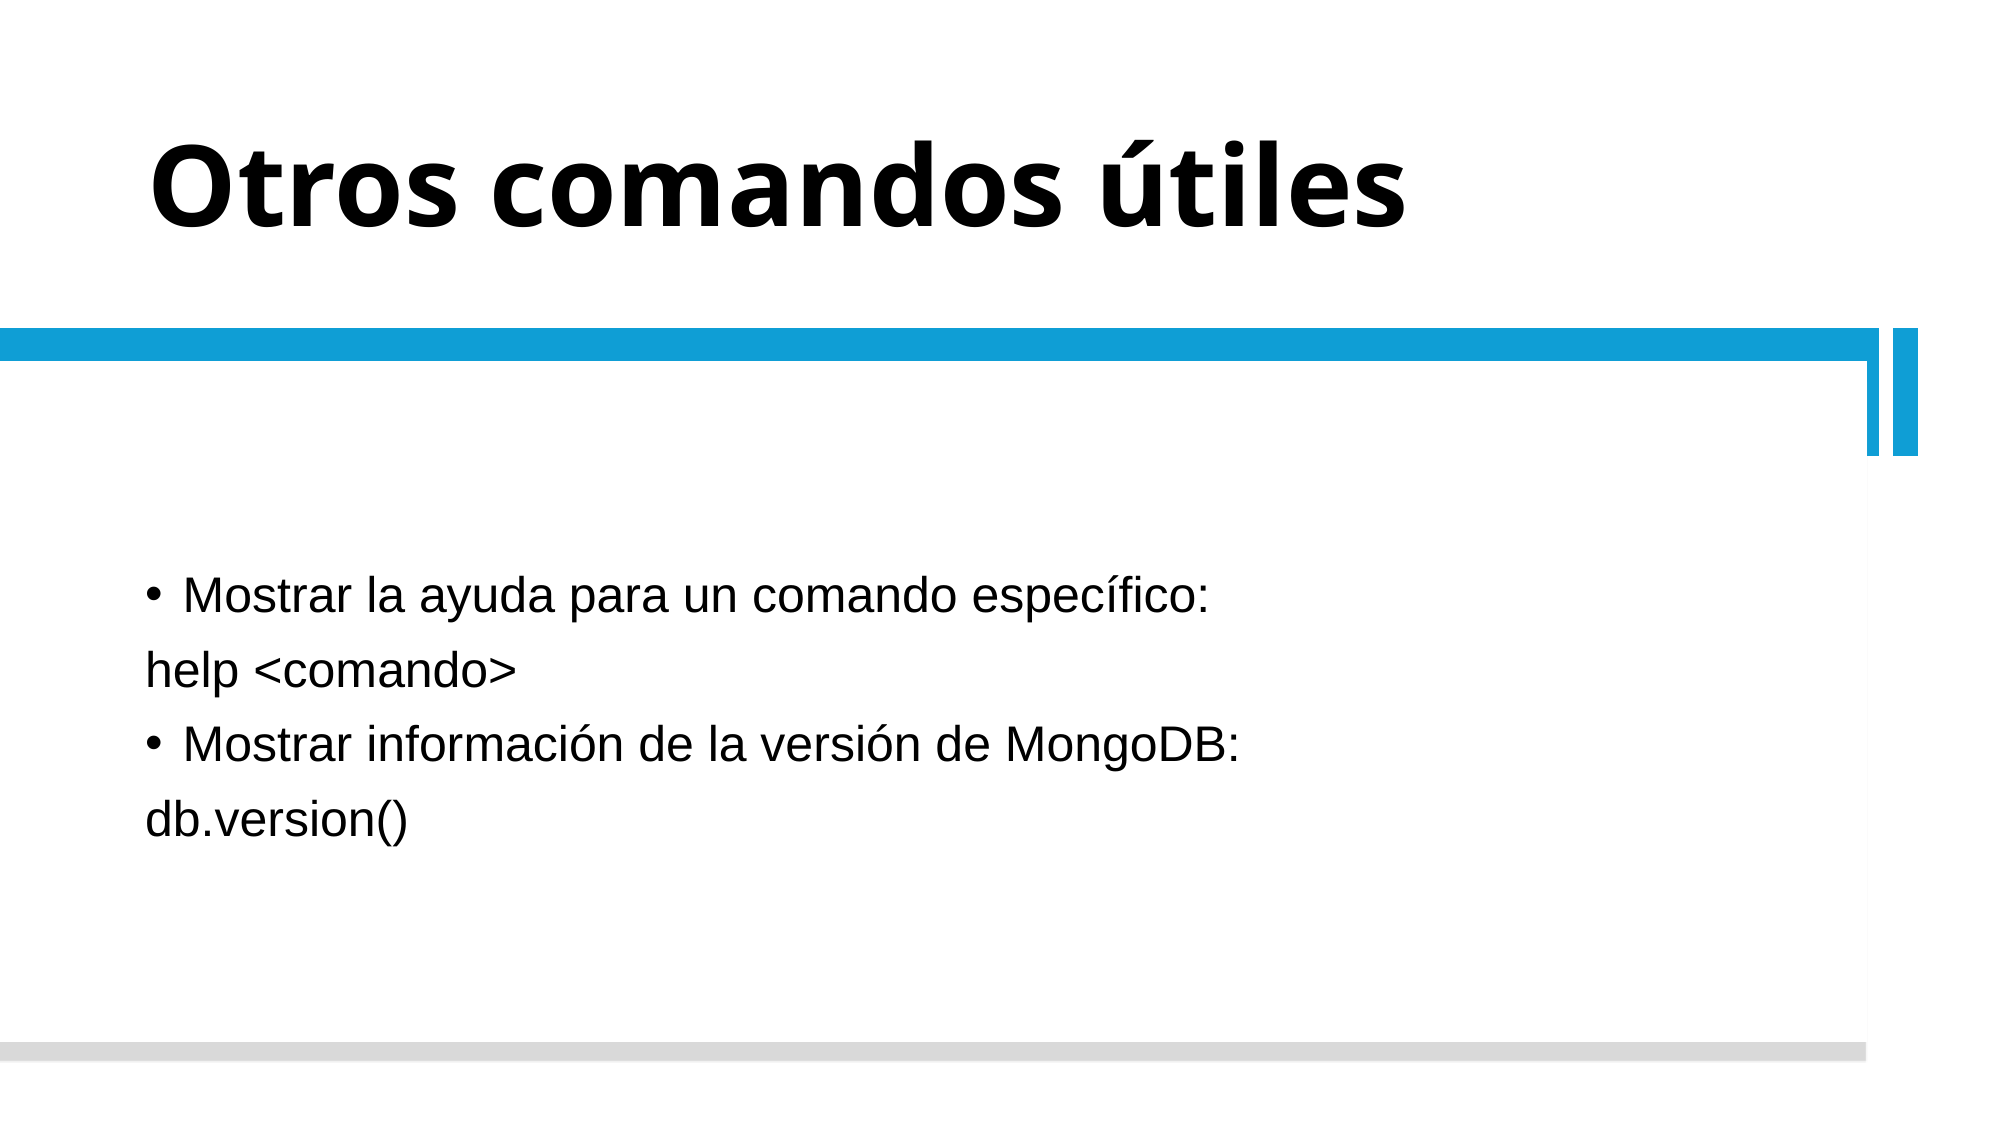

# Otros comandos útiles
Mostrar la ayuda para un comando específico:
help <comando>
Mostrar información de la versión de MongoDB:
db.version()